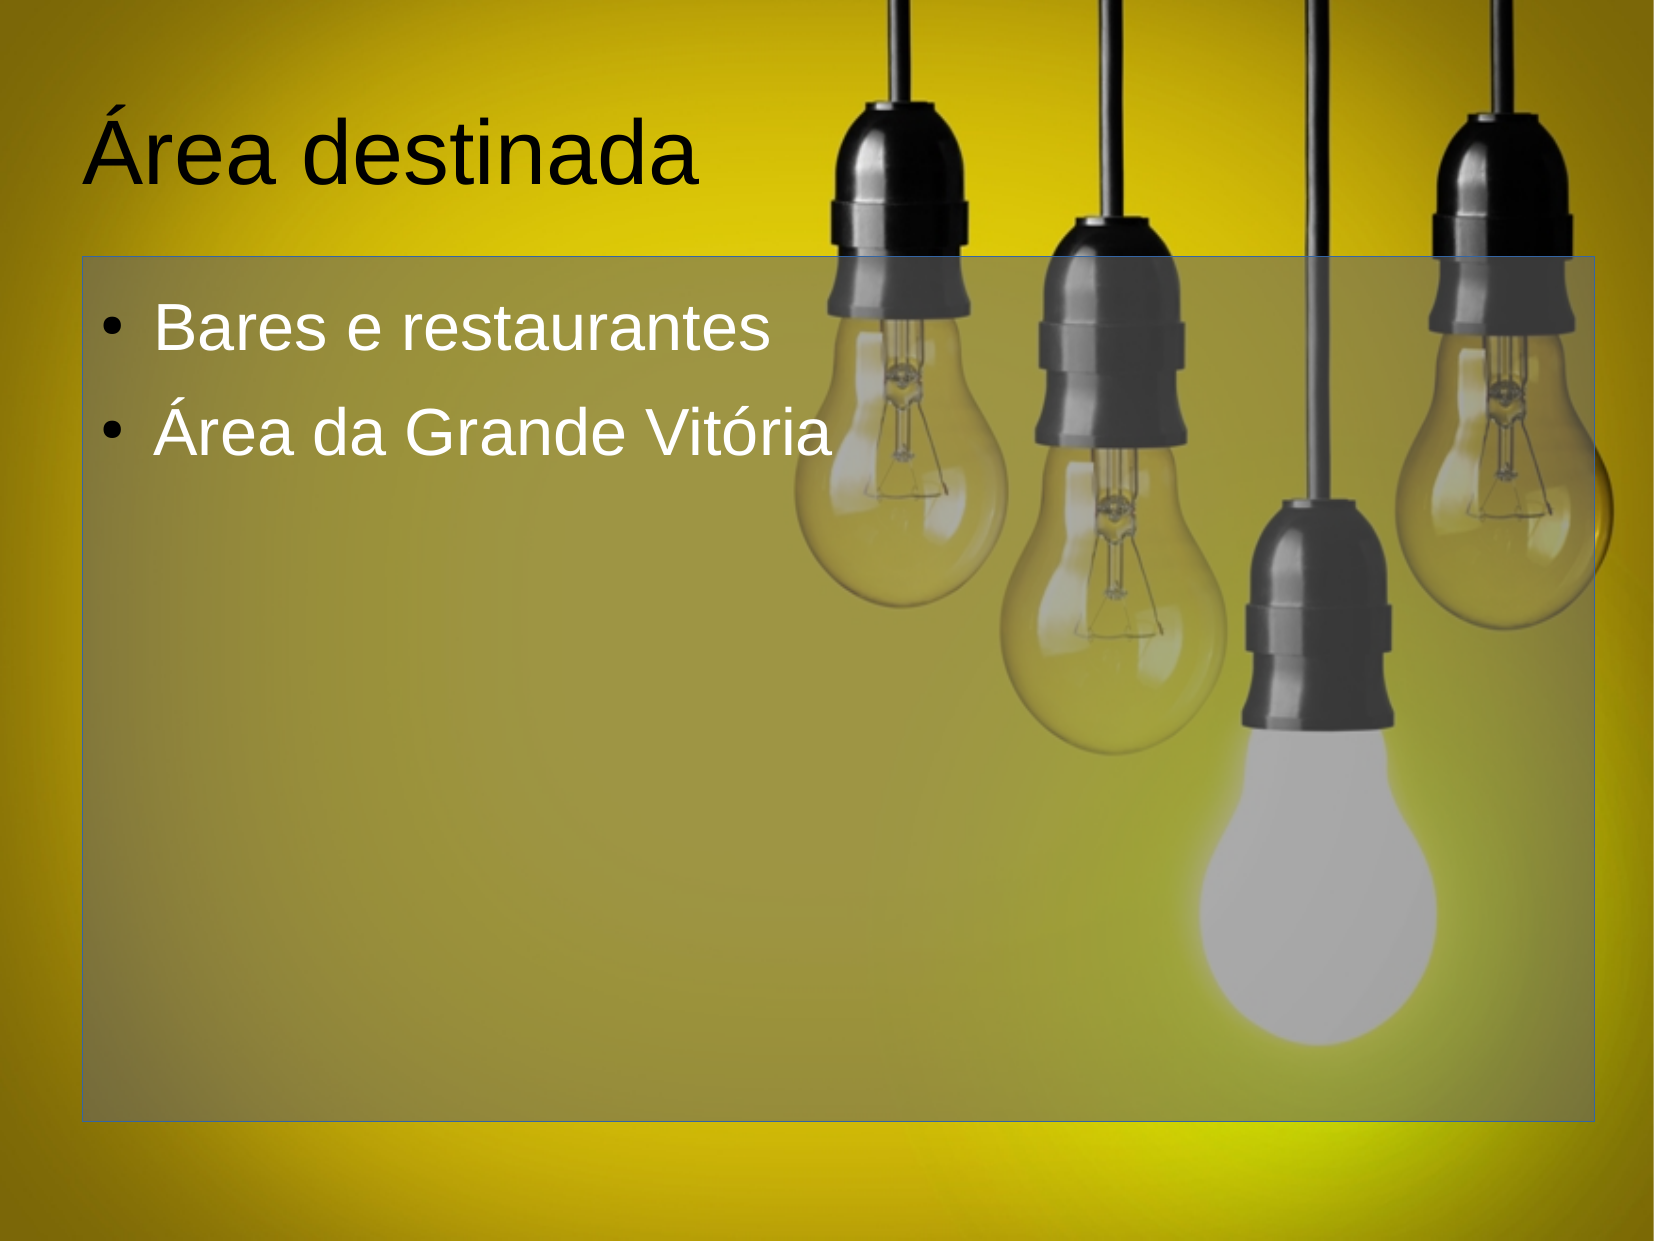

# Área destinada
Bares e restaurantes
Área da Grande Vitória